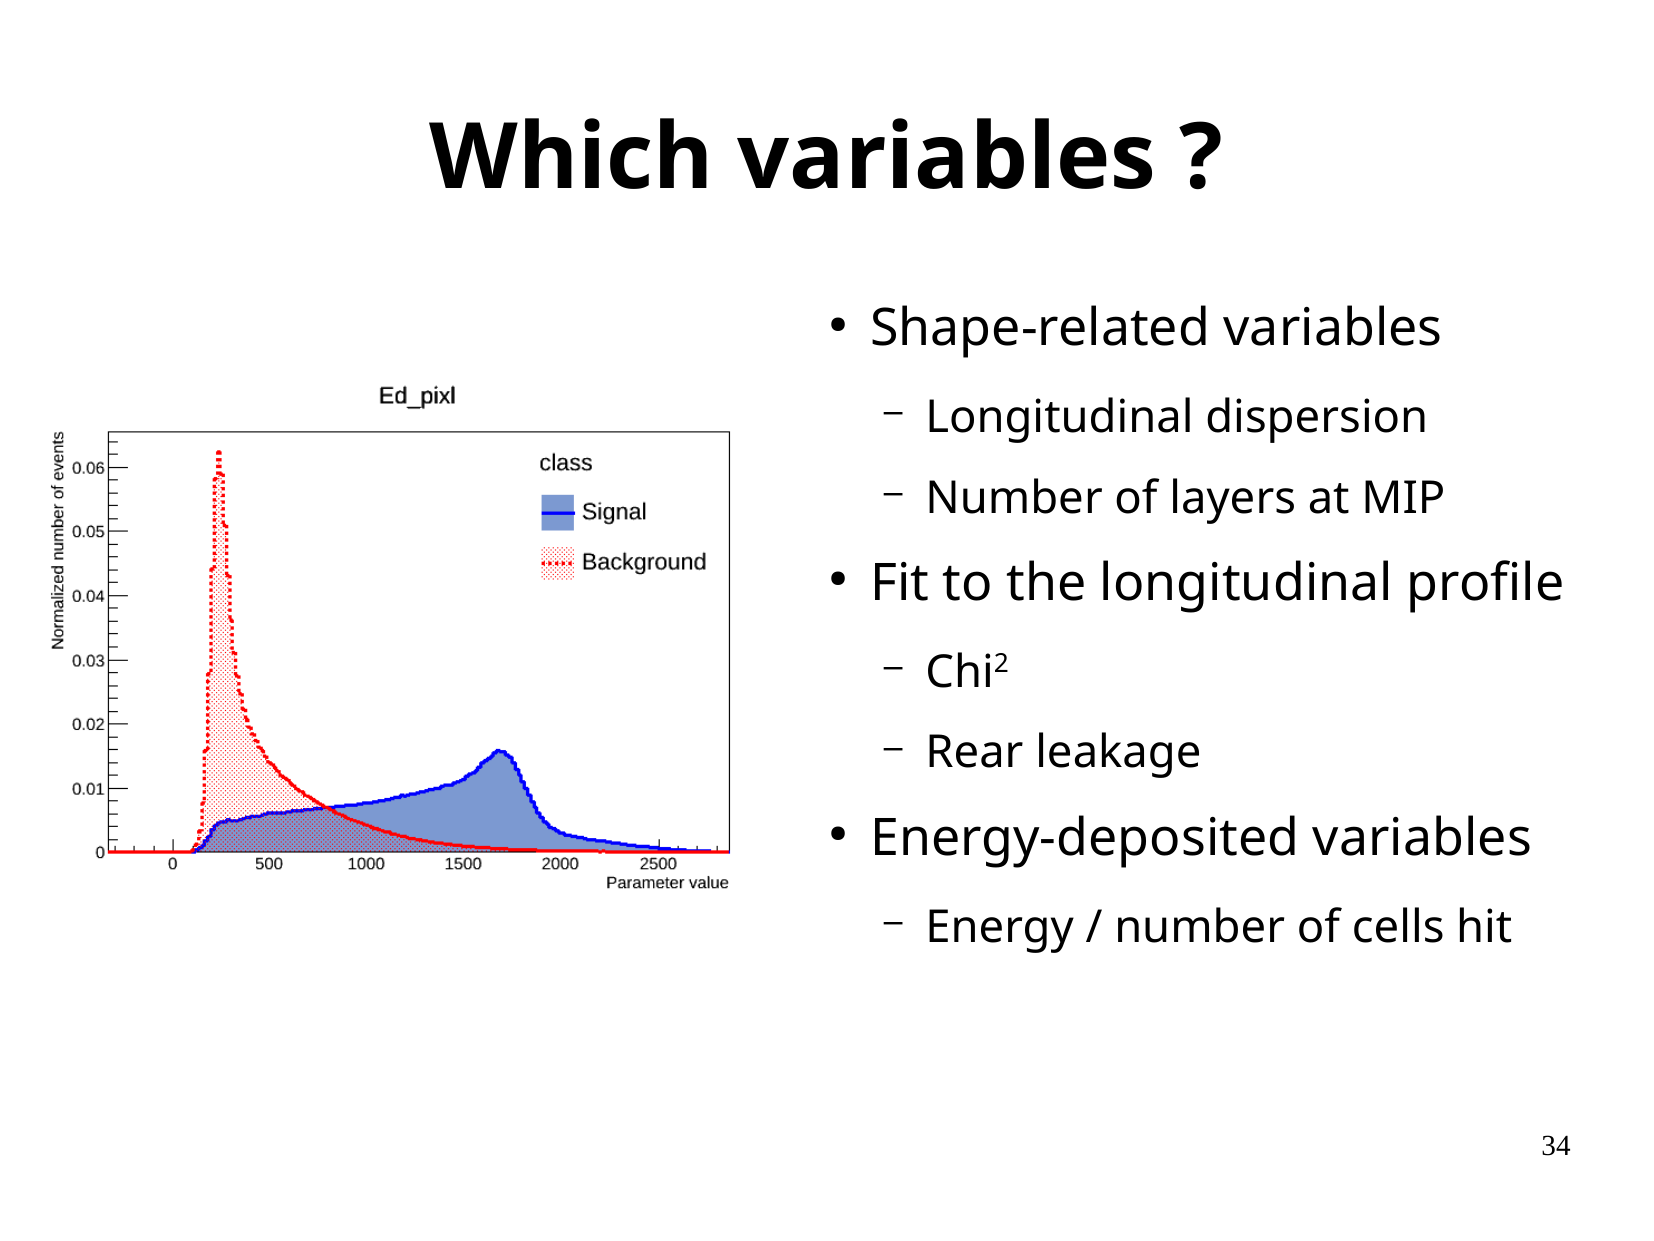

# Which variables ?
Shape-related variables
Longitudinal dispersion
Number of layers at MIP
Fit to the longitudinal profile
Chi2
Rear leakage
Energy-deposited variables
Energy / number of cells hit
34